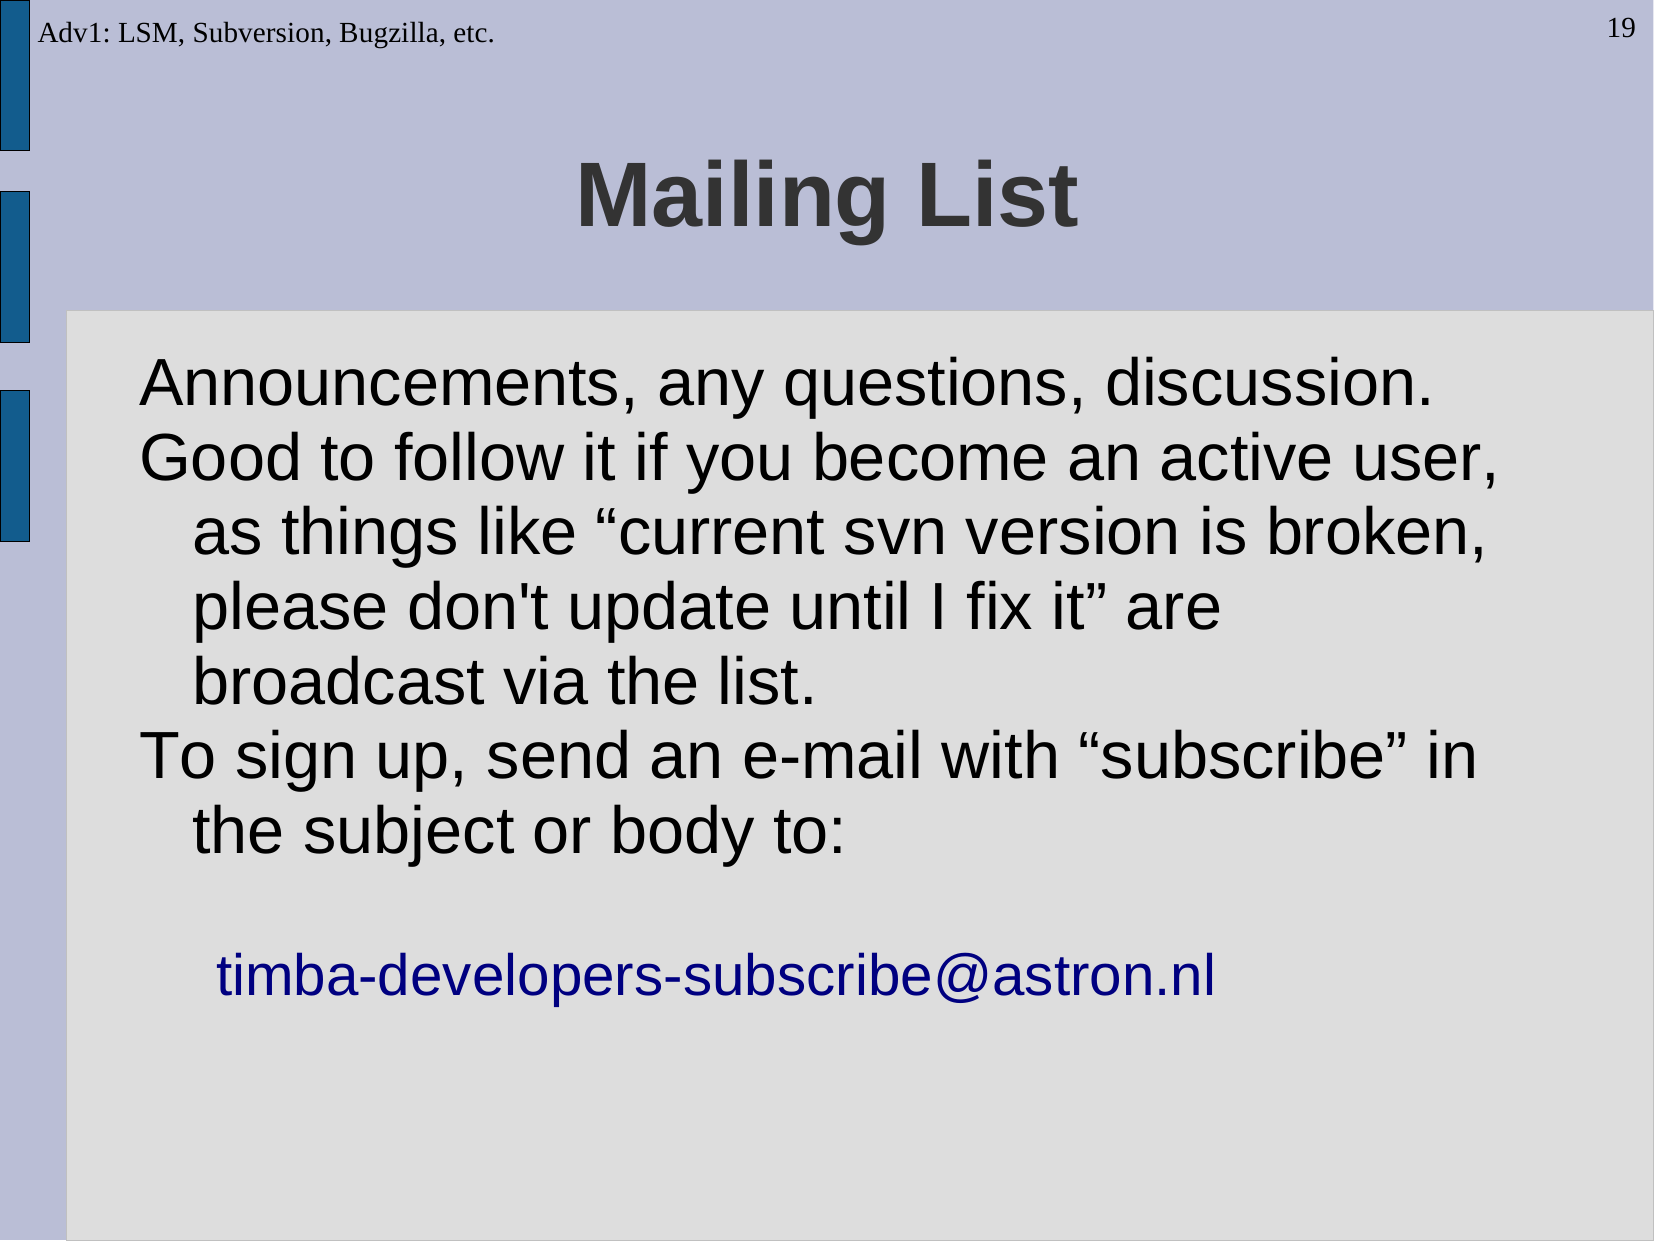

19
# Mailing List
Announcements, any questions, discussion.
Good to follow it if you become an active user, as things like “current svn version is broken, please don't update until I fix it” are broadcast via the list.
To sign up, send an e-mail with “subscribe” in the subject or body to:
timba-developers-subscribe@astron.nl